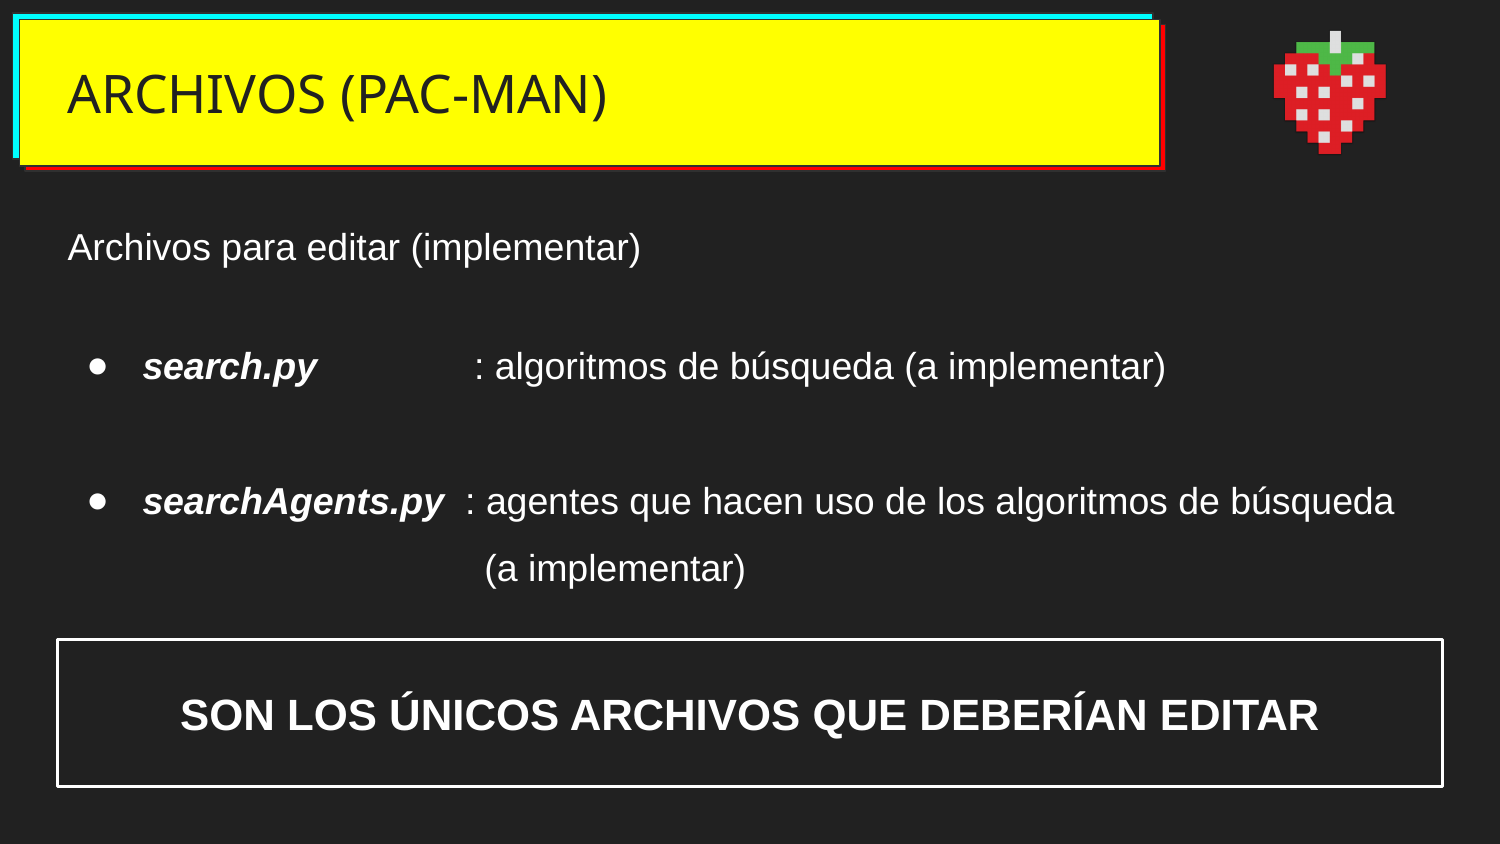

# ARCHIVOS (PAC-MAN)
Archivos para editar (implementar)
search.py : algoritmos de búsqueda (a implementar)
searchAgents.py : agentes que hacen uso de los algoritmos de búsqueda
				 (a implementar)
SON LOS ÚNICOS ARCHIVOS QUE DEBERÍAN EDITAR